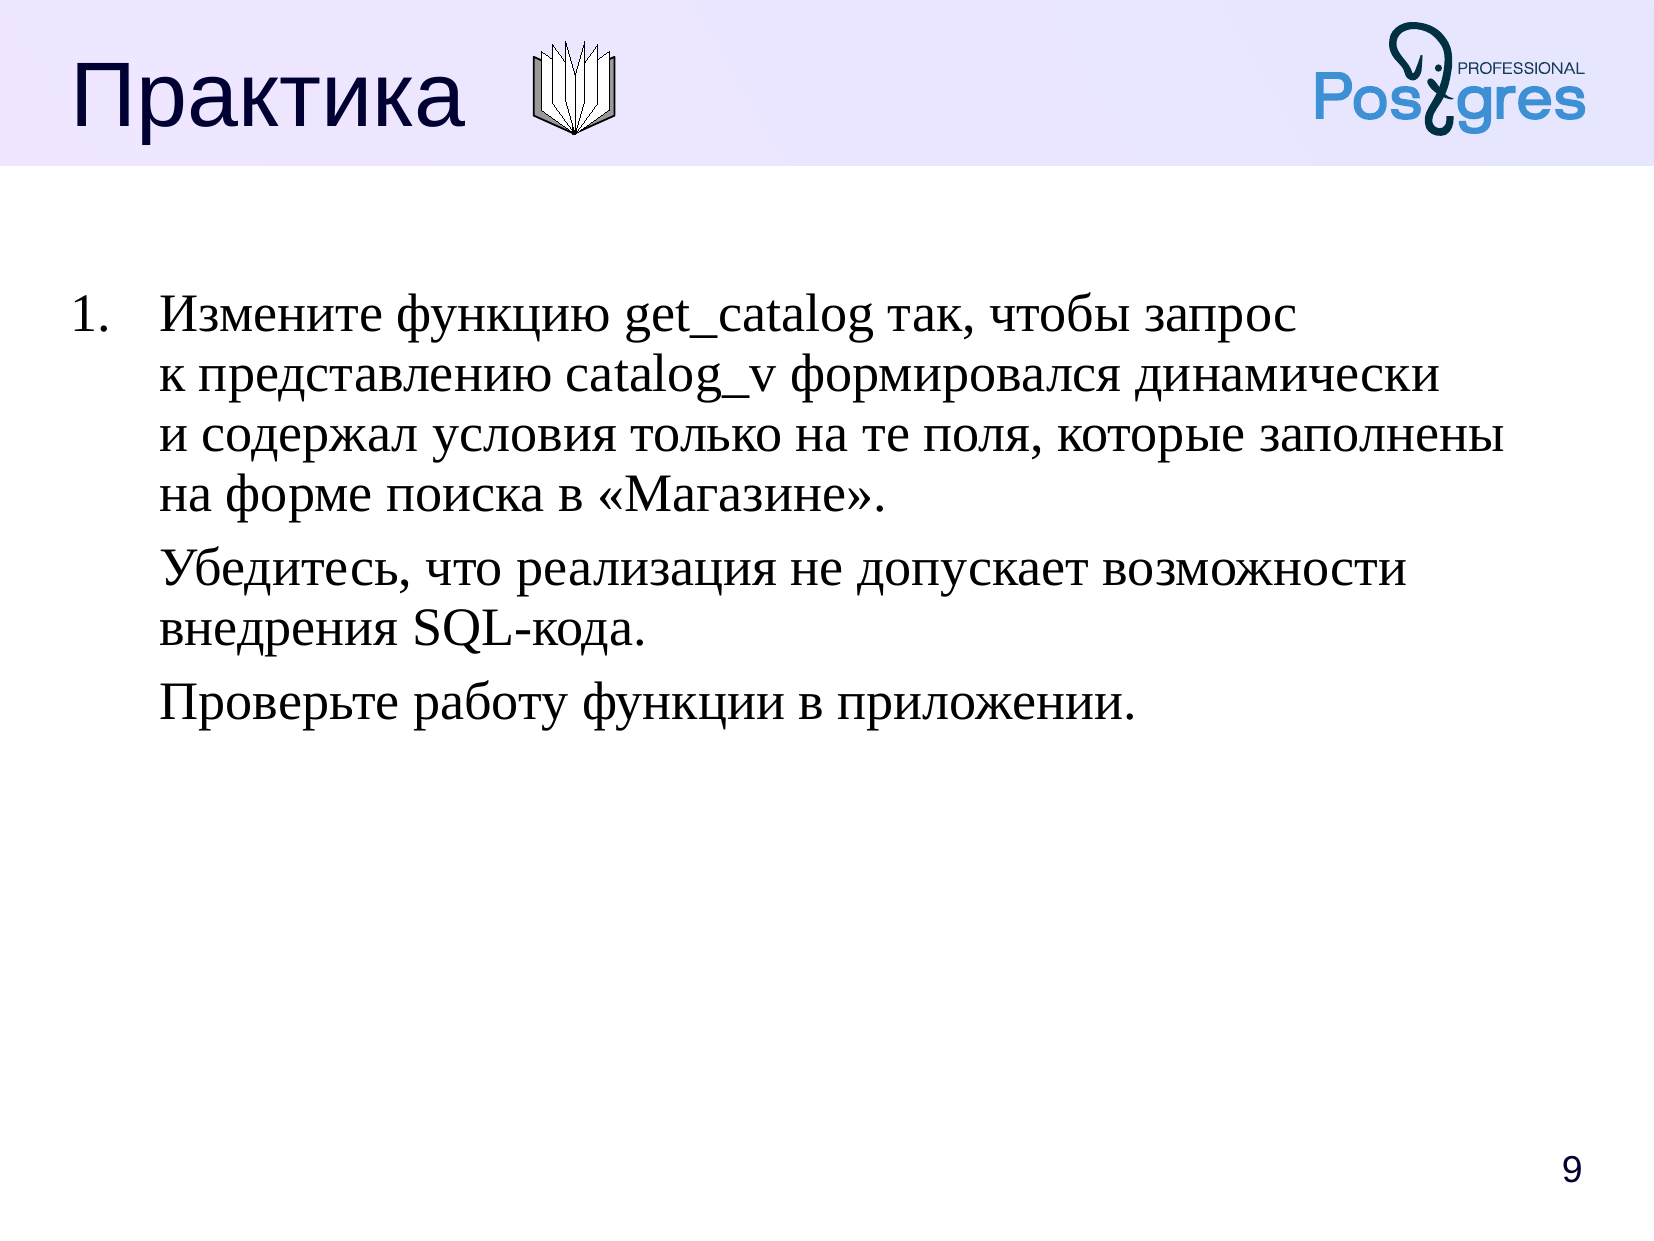

# Практика
Измените функцию get_catalog так, чтобы запрос
к представлению catalog_v формировался динамически
и содержал условия только на те поля, которые заполнены
на форме поиска в «Магазине».
Убедитесь, что реализация не допускает возможности внедрения SQL-кода.
Проверьте работу функции в приложении.